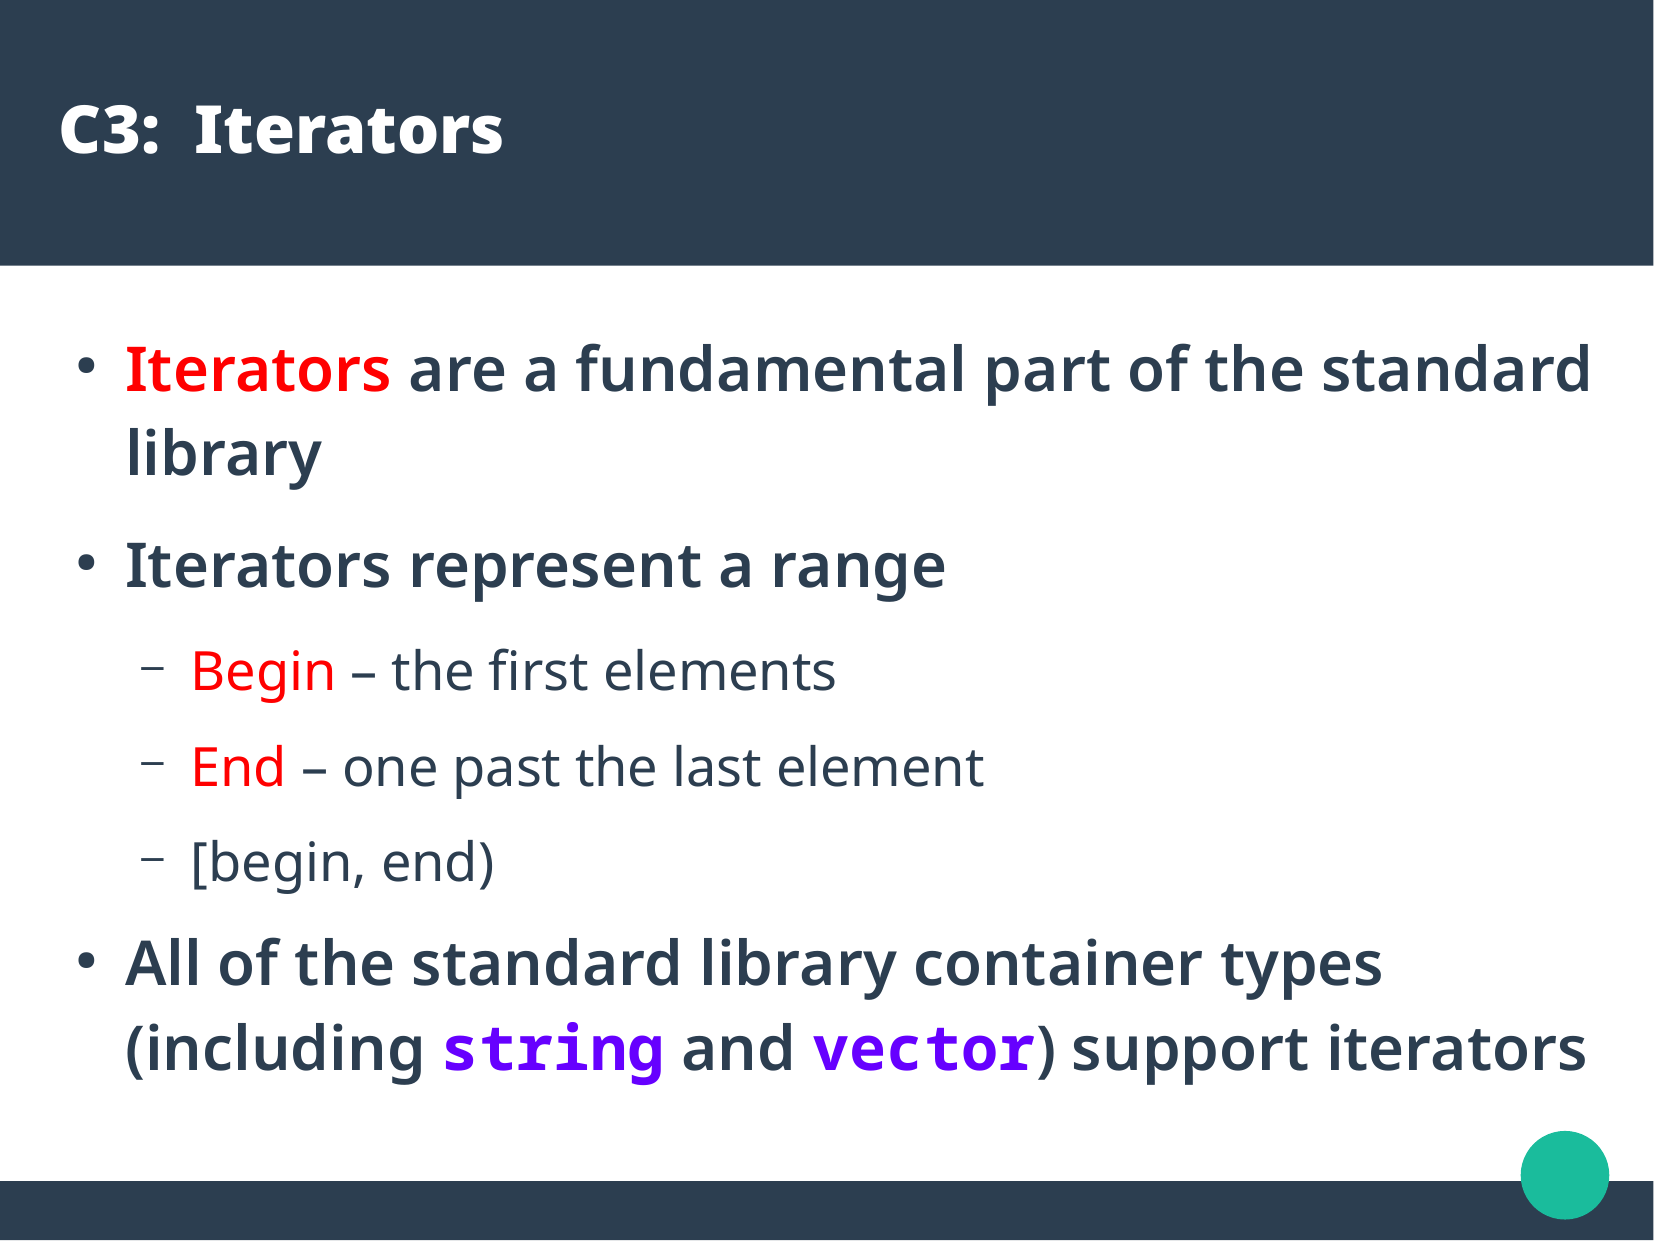

# C3: Iterators
Iterators are a fundamental part of the standard library
Iterators represent a range
Begin – the first elements
End – one past the last element
[begin, end)
All of the standard library container types (including string and vector) support iterators